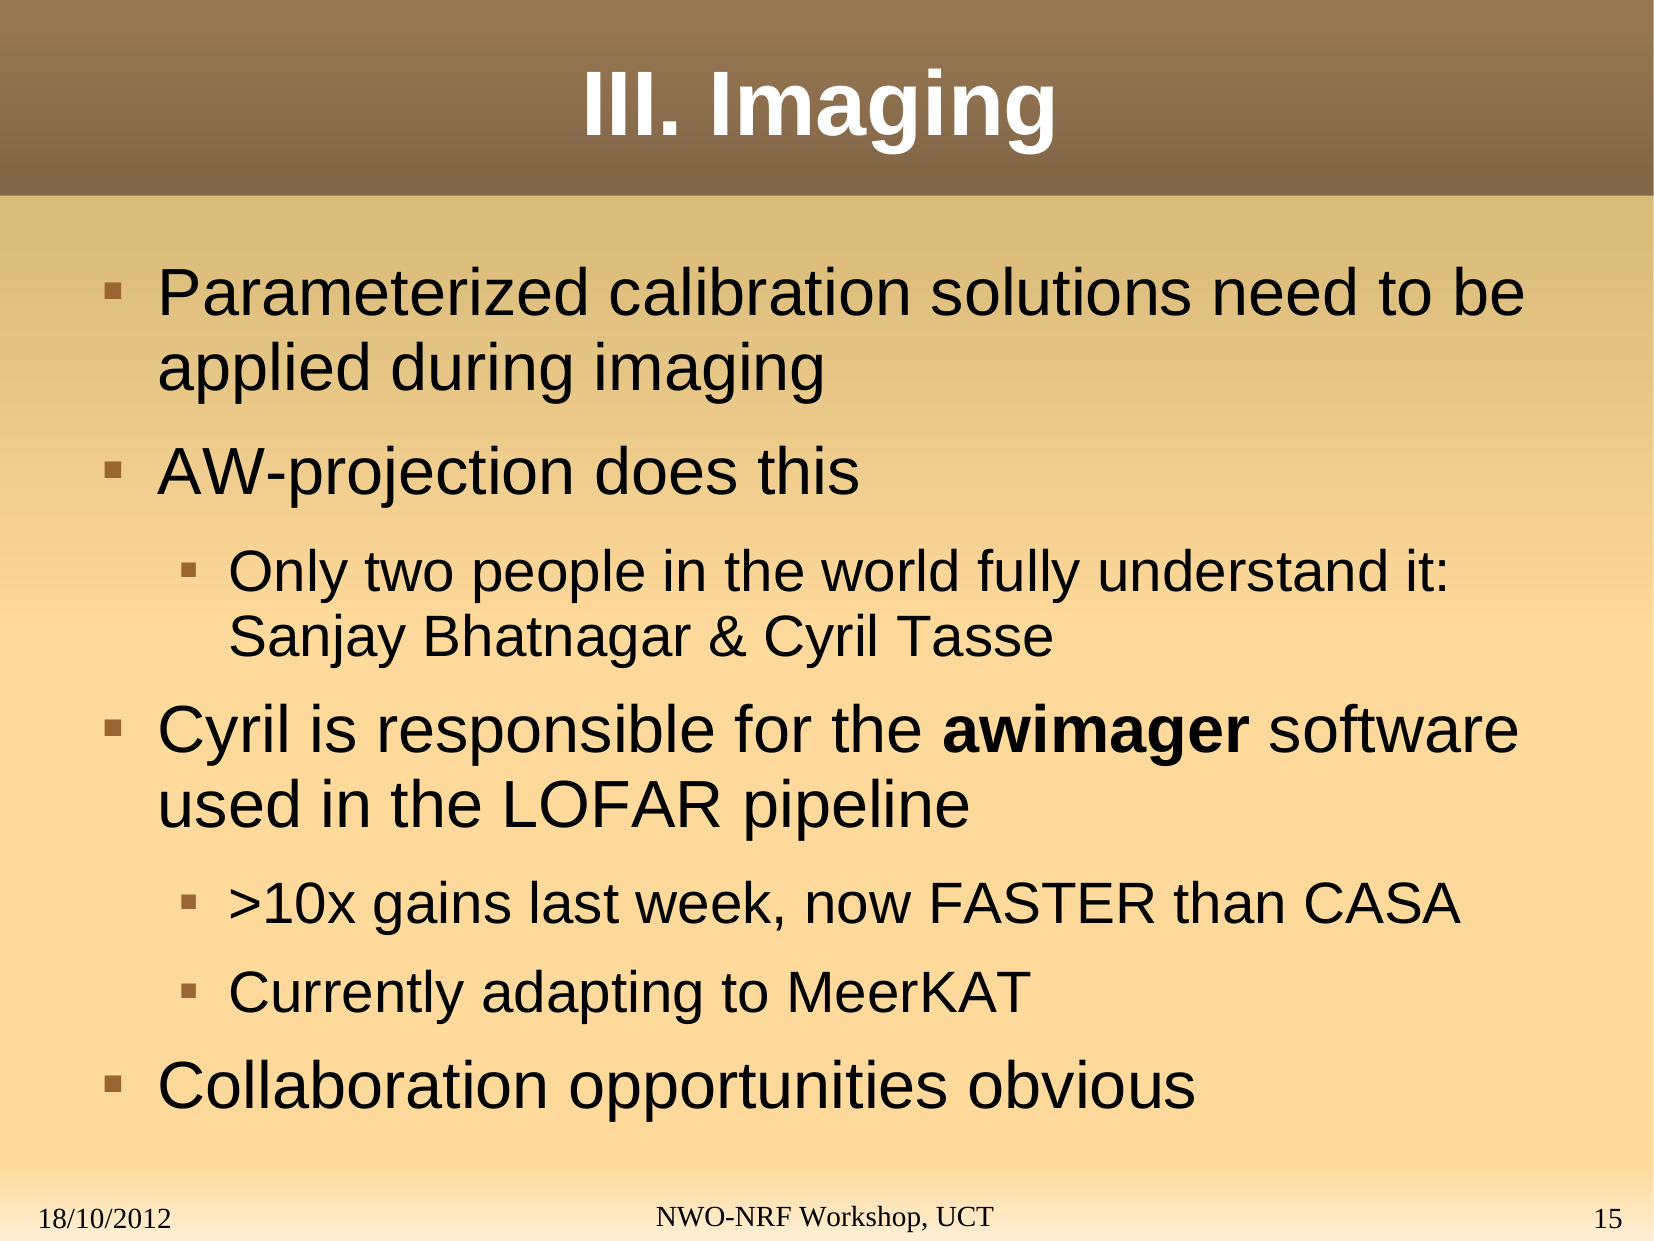

# III. Imaging
Parameterized calibration solutions need to be applied during imaging
AW-projection does this
Only two people in the world fully understand it: Sanjay Bhatnagar & Cyril Tasse
Cyril is responsible for the awimager software used in the LOFAR pipeline
>10x gains last week, now FASTER than CASA
Currently adapting to MeerKAT
Collaboration opportunities obvious
NWO-NRF Workshop, UCT
18/10/2012
15